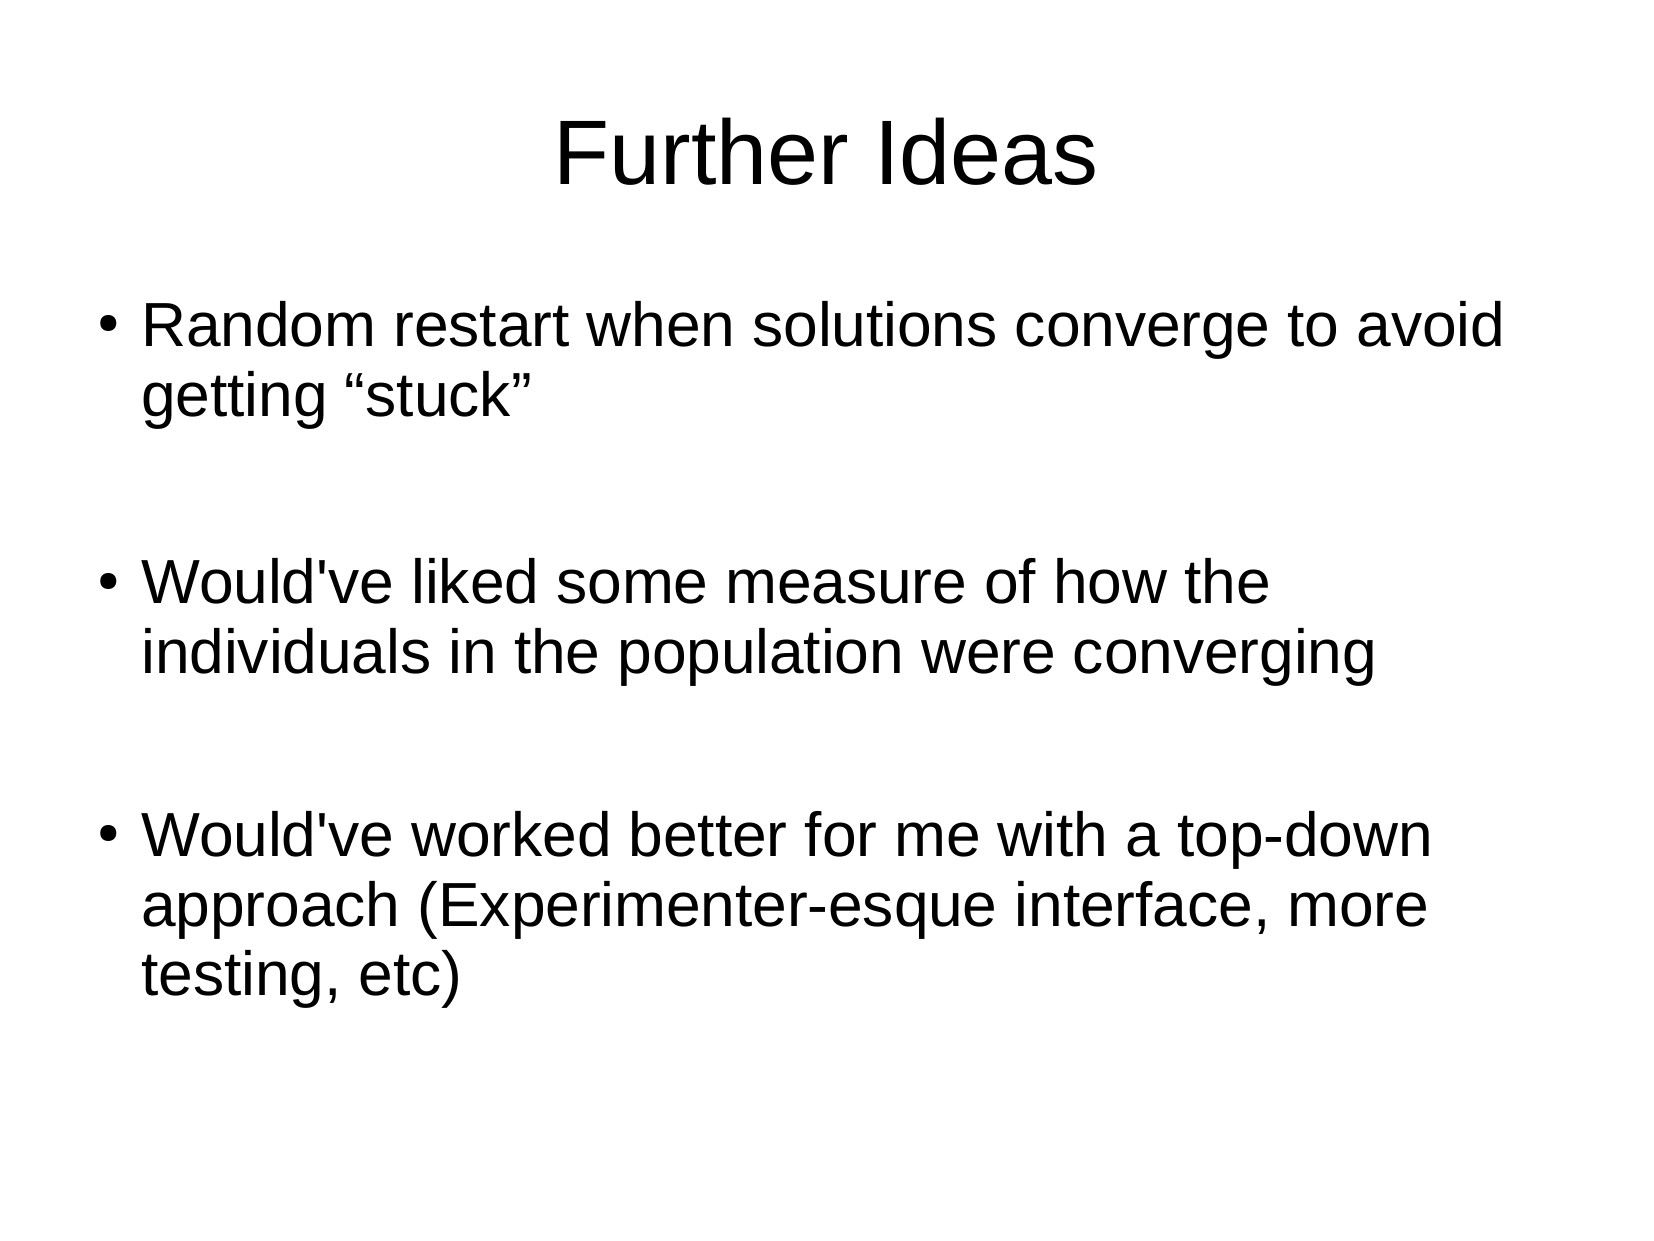

# Further Ideas
Random restart when solutions converge to avoid getting “stuck”
Would've liked some measure of how the individuals in the population were converging
Would've worked better for me with a top-down approach (Experimenter-esque interface, more testing, etc)